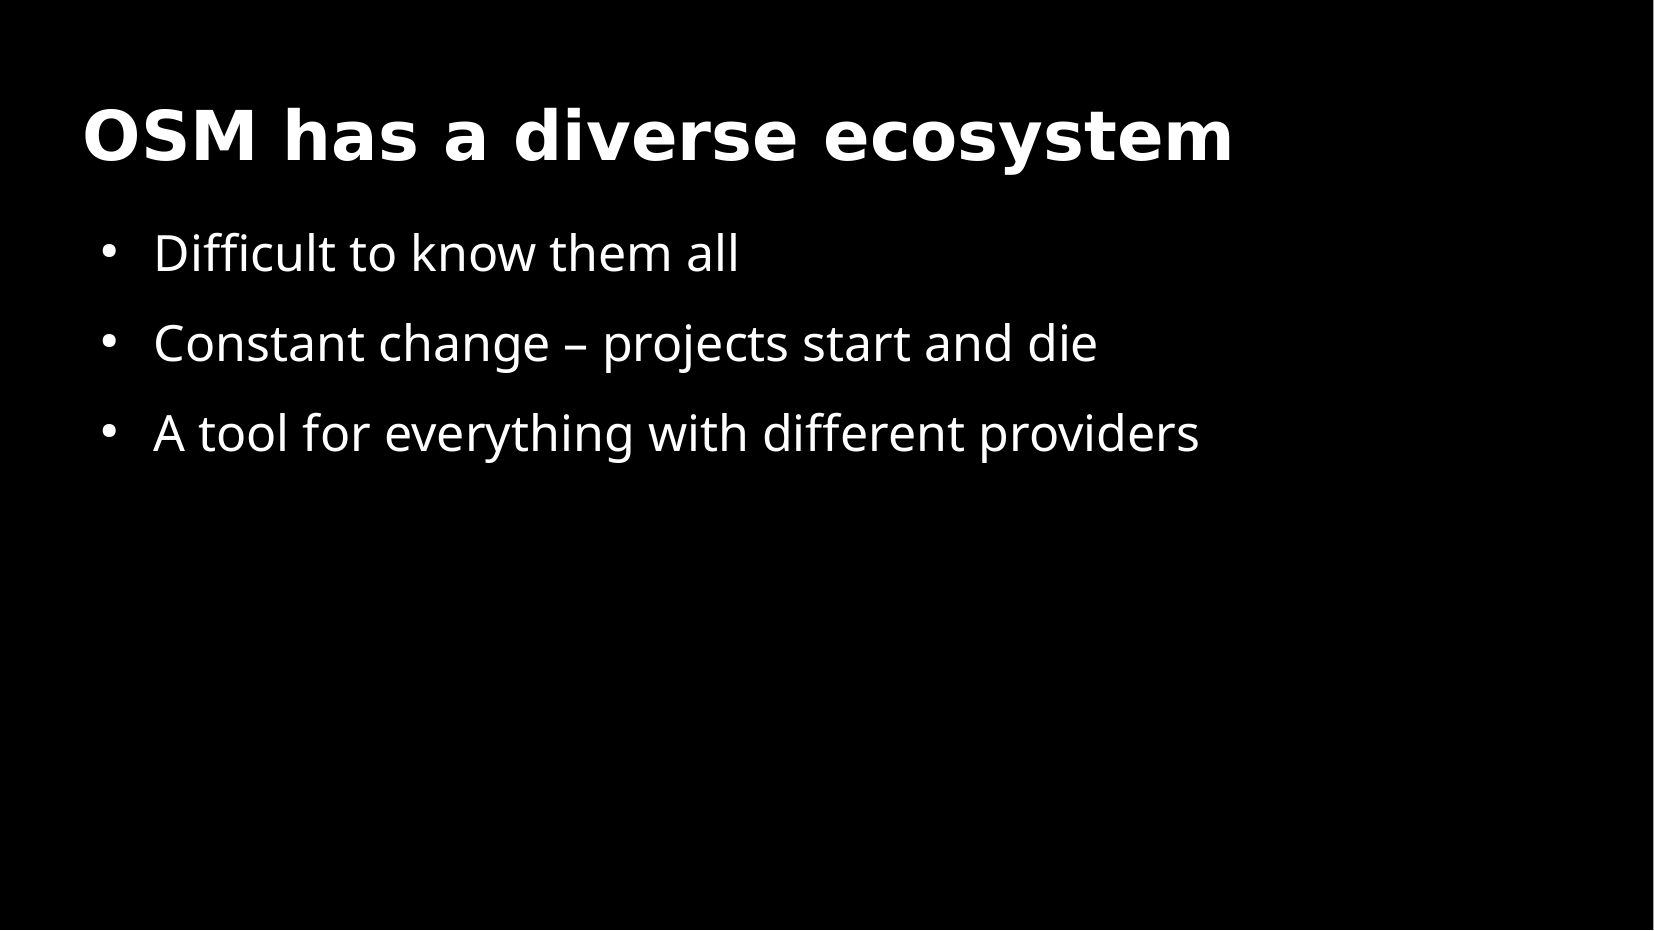

# OSM has a diverse ecosystem
Difficult to know them all
Constant change – projects start and die
A tool for everything with different providers